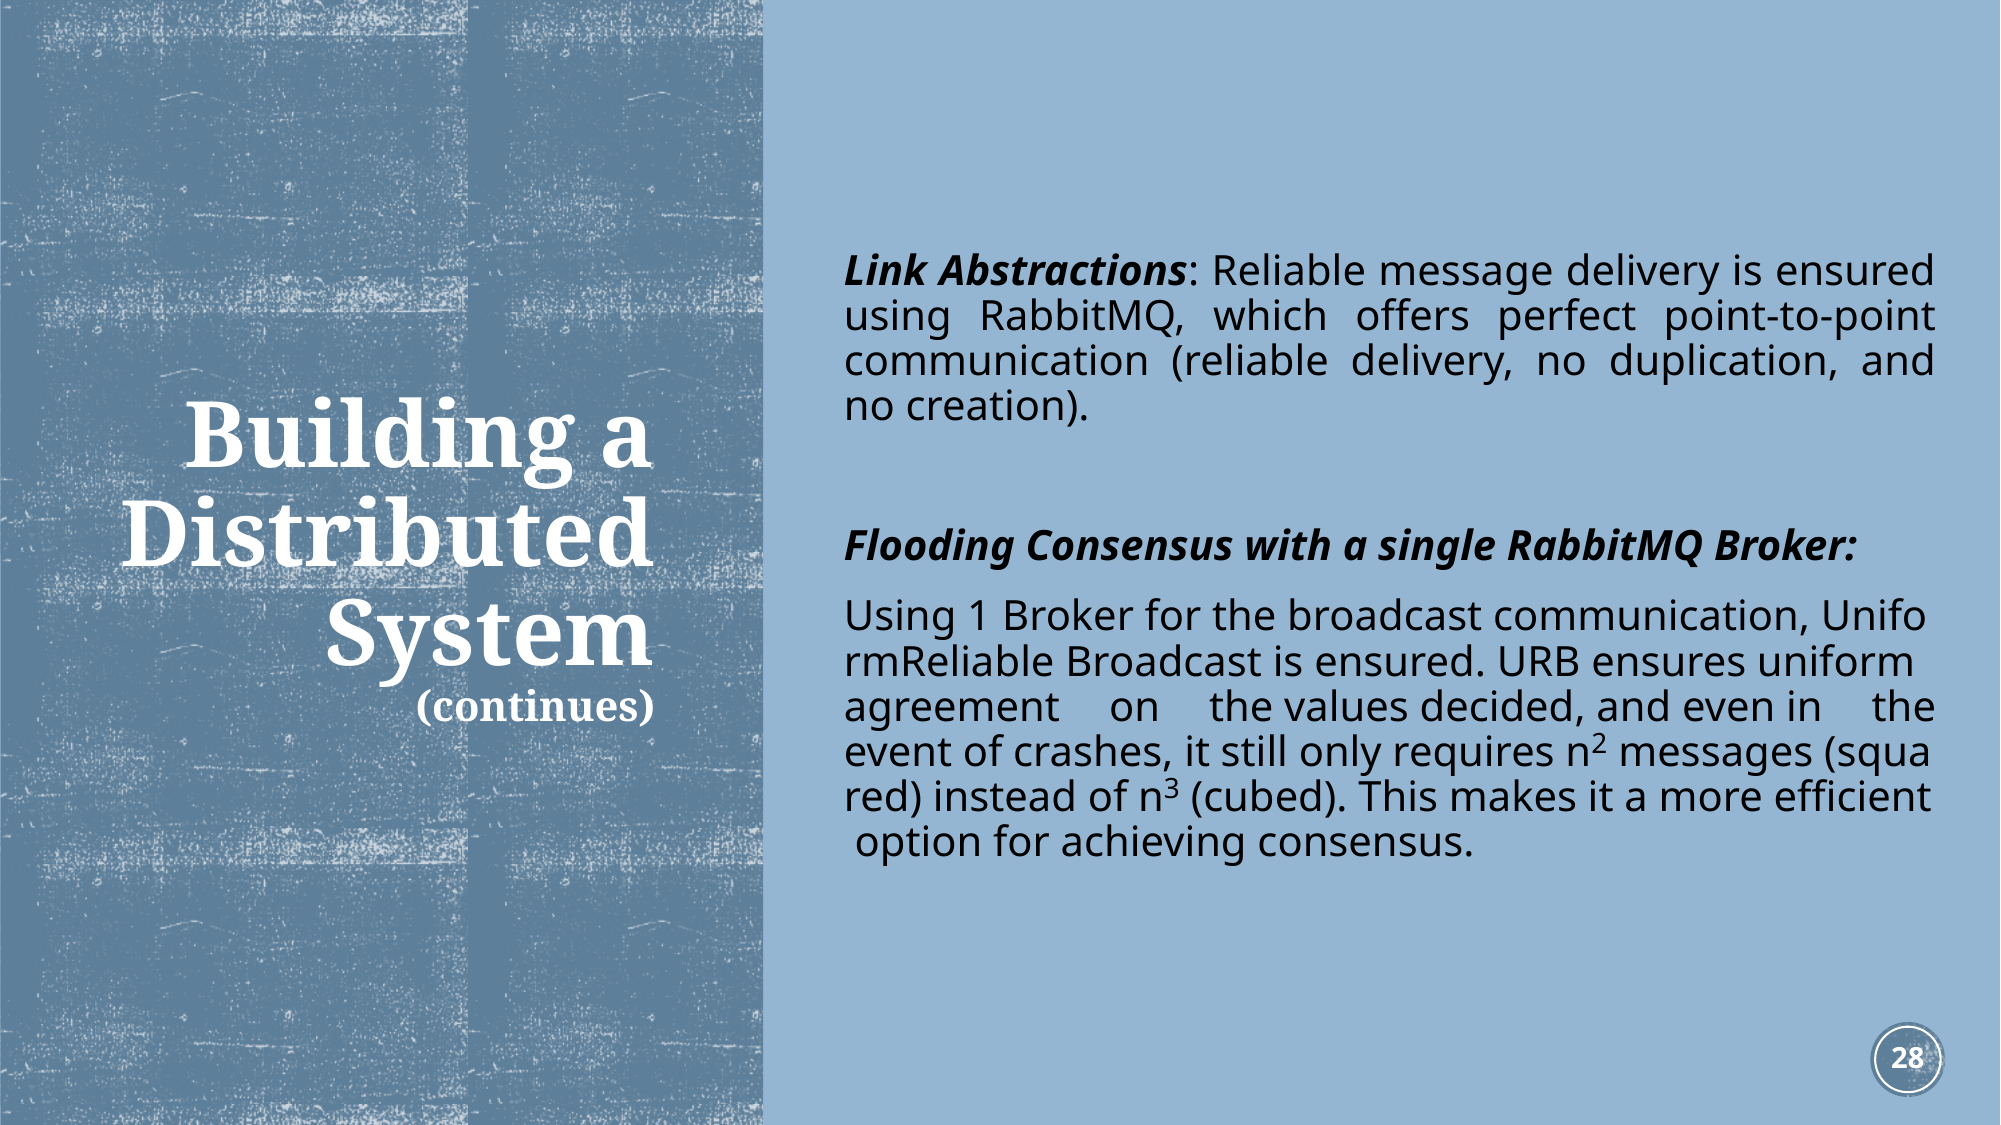

Link Abstractions: Reliable message delivery is ensured using RabbitMQ, which offers perfect point-to-point communication (reliable delivery, no duplication, and no creation).
Flooding Consensus with a single RabbitMQ Broker:
Using 1 Broker for the broadcast communication, UniformReliable Broadcast is ensured. URB ensures uniform agreement on the values decided, and even in the event of crashes, it still only requires n2 messages (squared) instead of n3 (cubed). This makes it a more efficient option for achieving consensus.
# Building a Distributed System (continues)